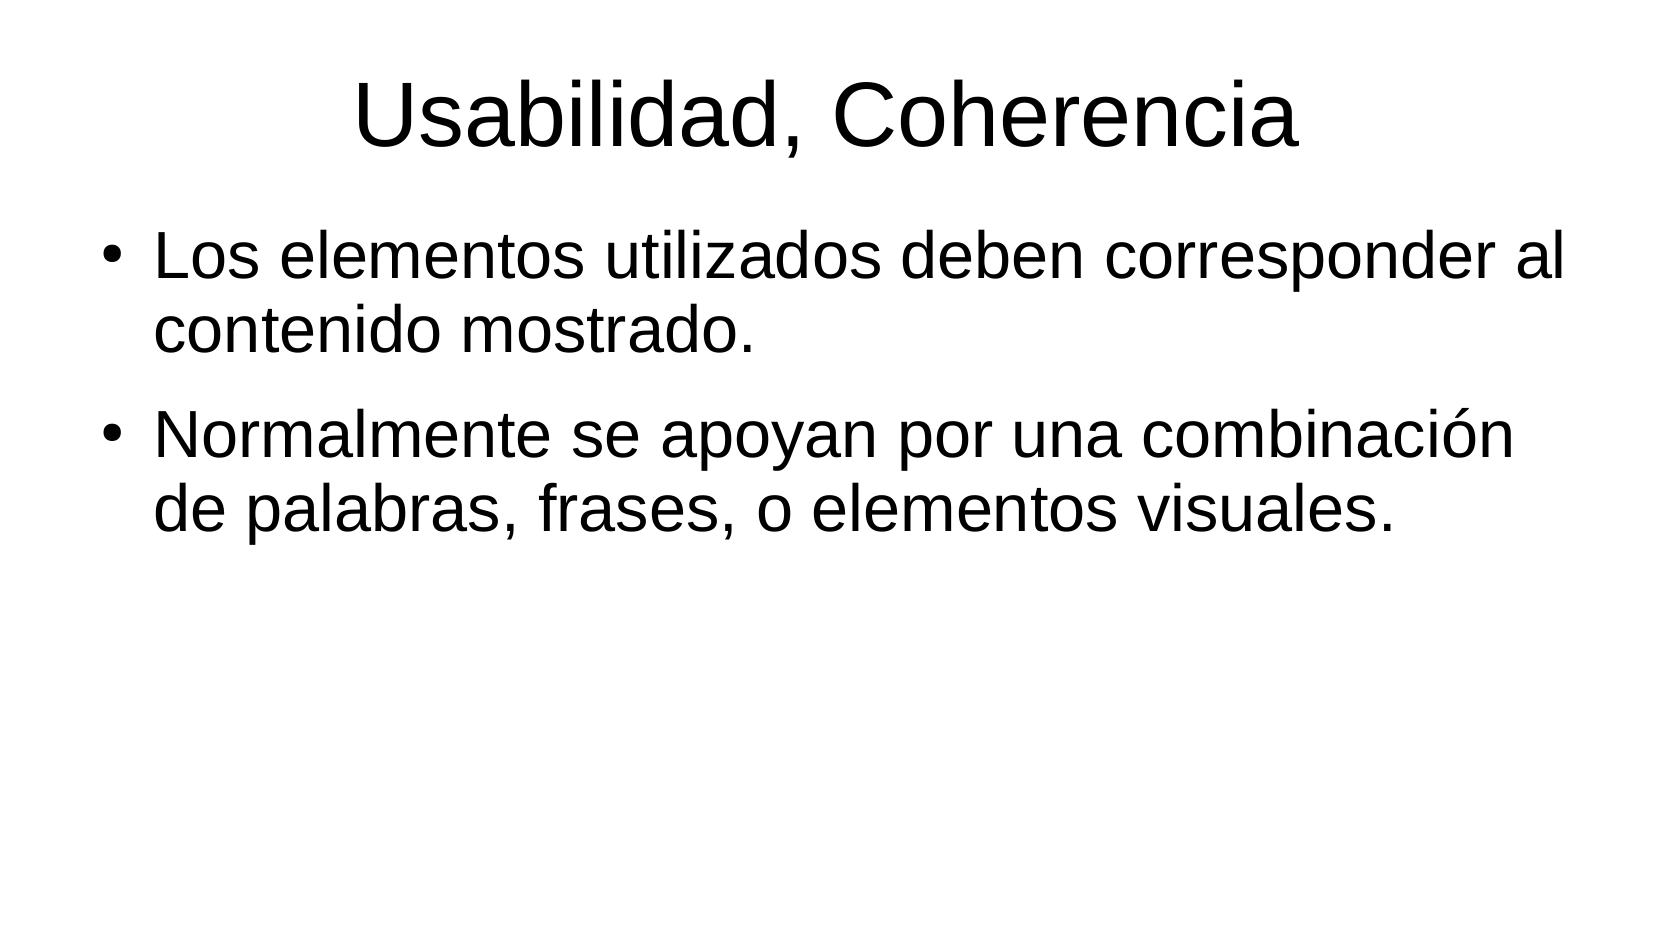

# Usabilidad, Coherencia
Los elementos utilizados deben corresponder al contenido mostrado.
Normalmente se apoyan por una combinación de palabras, frases, o elementos visuales.